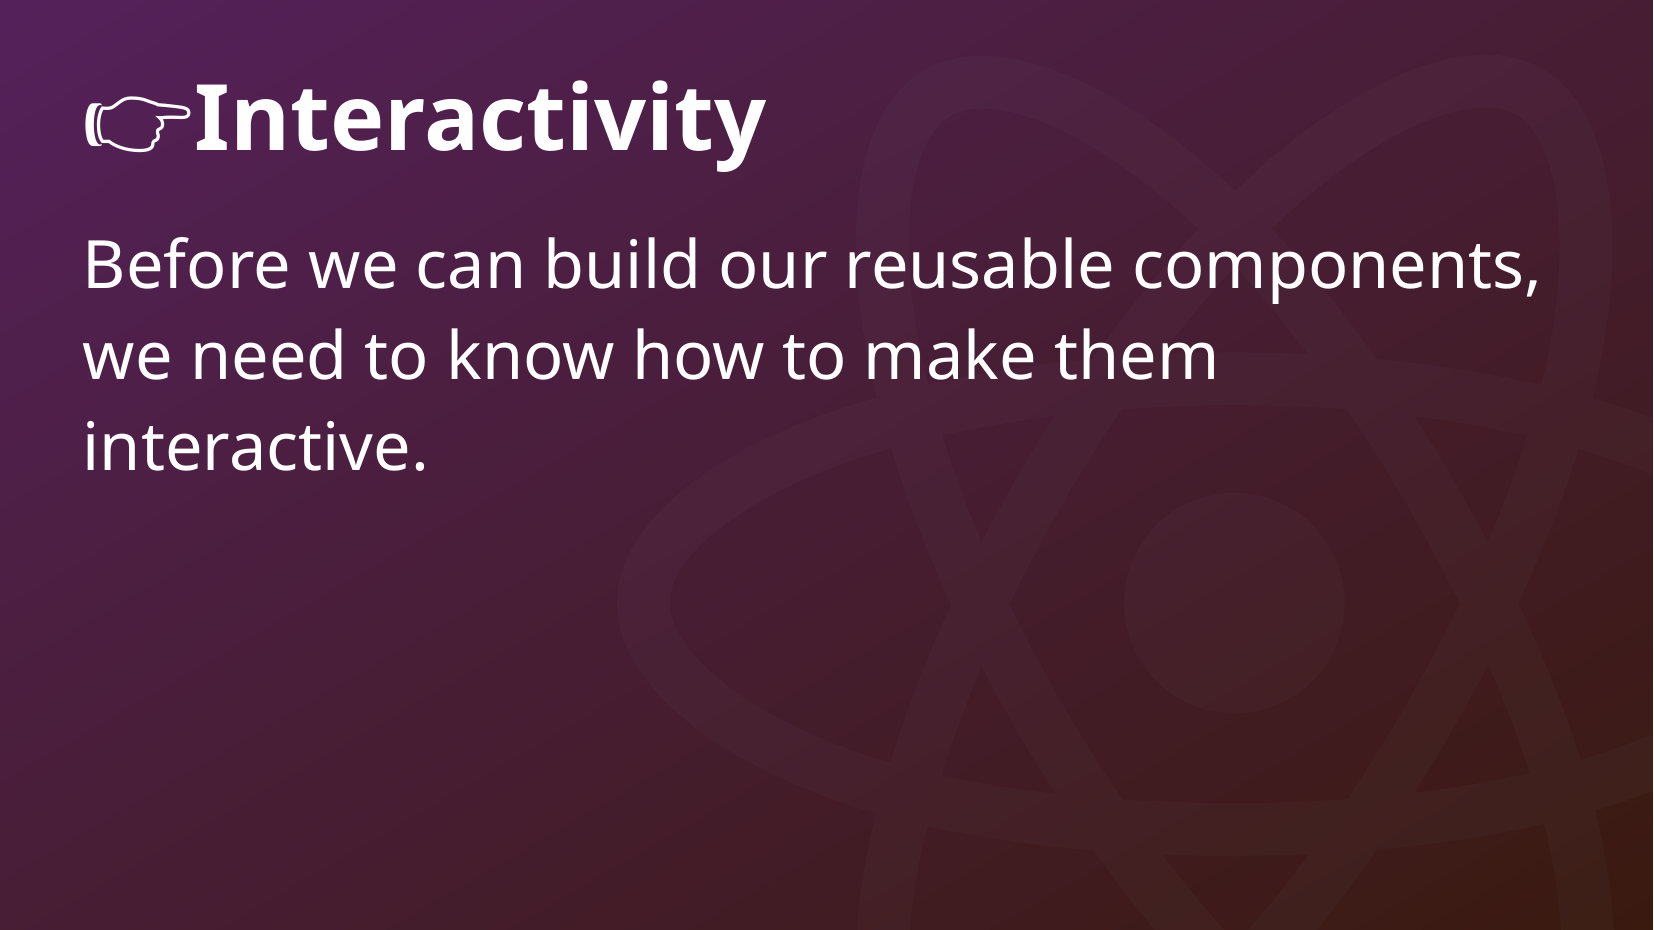

# 👉Interactivity
Before we can build our reusable components, we need to know how to make them interactive.